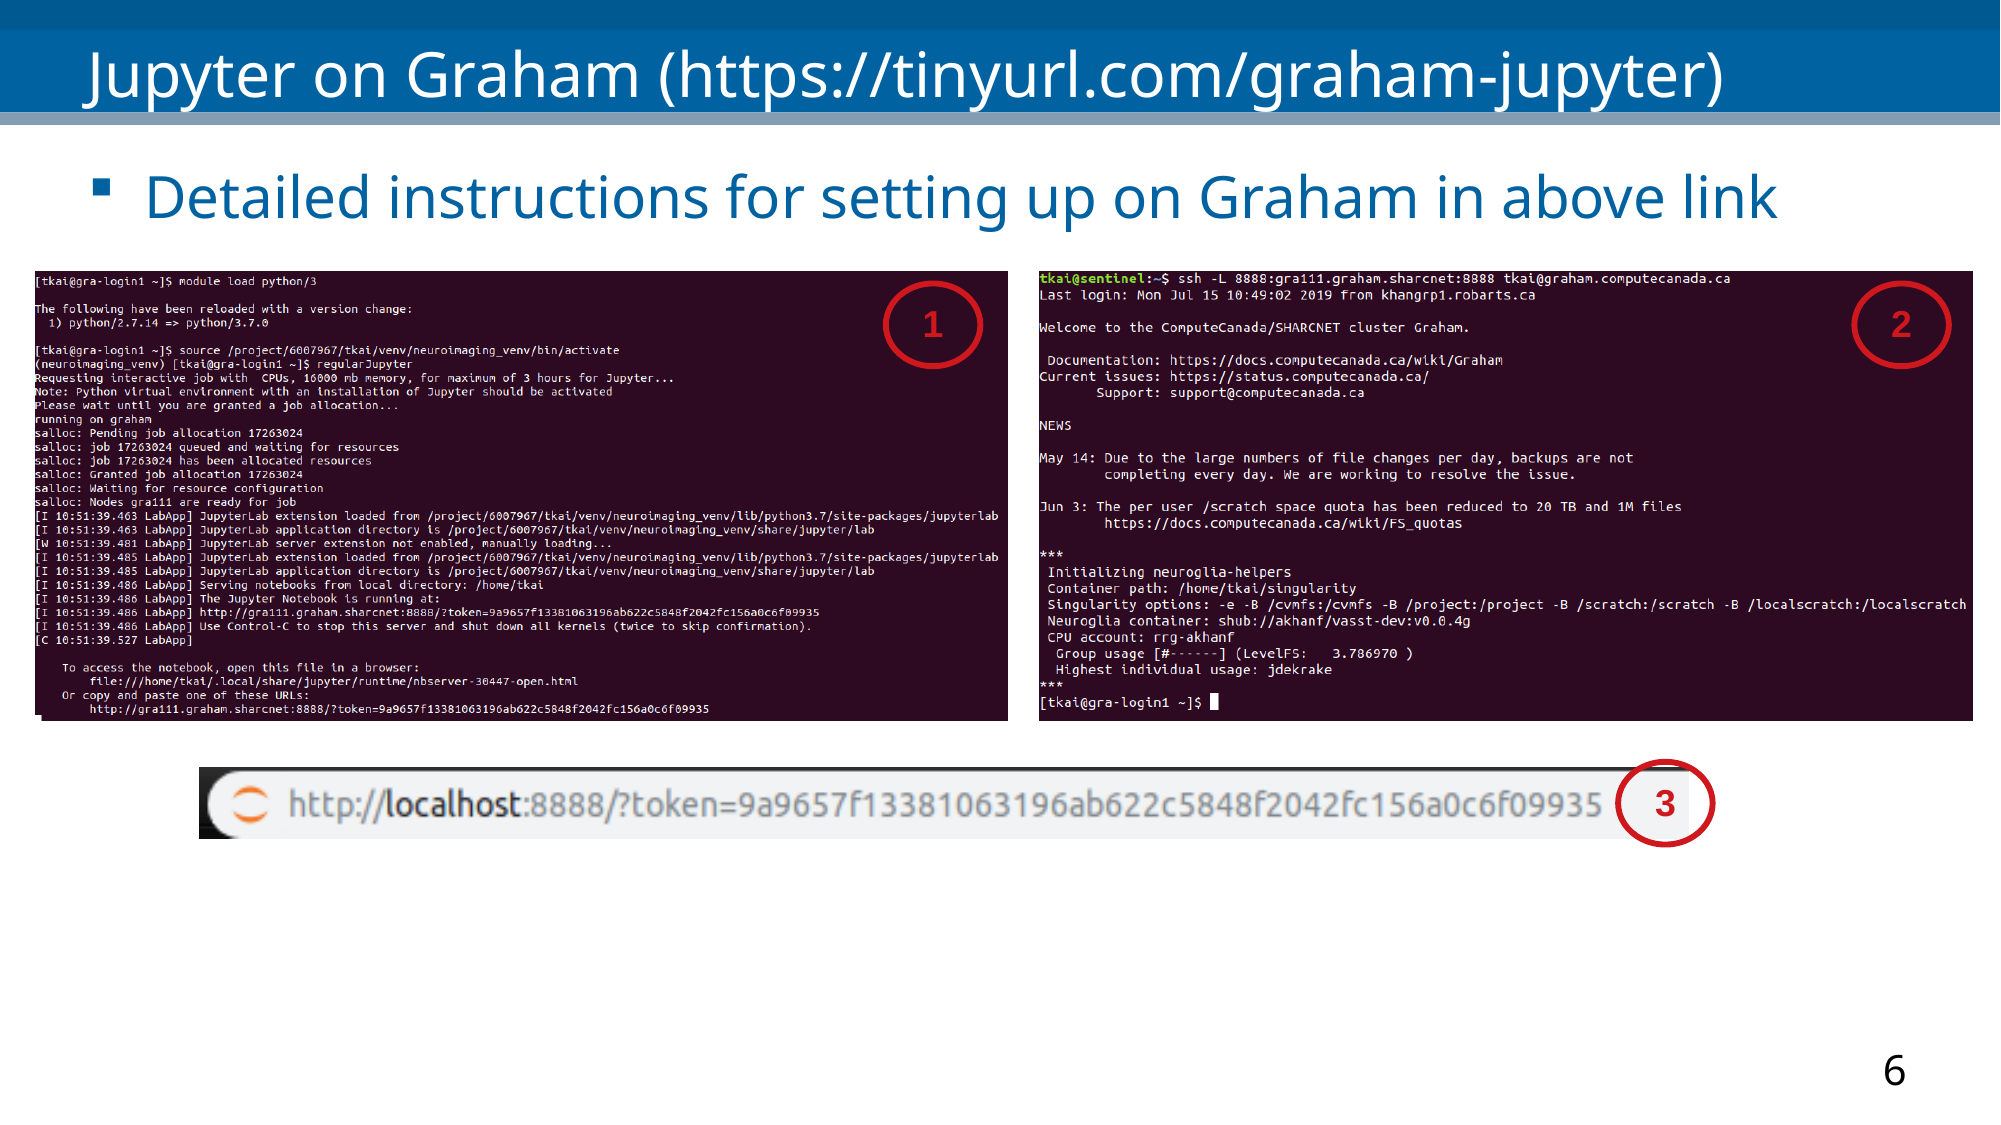

# Jupyter on Graham (https://tinyurl.com/graham-jupyter)
Detailed instructions for setting up on Graham in above link
1
2
3